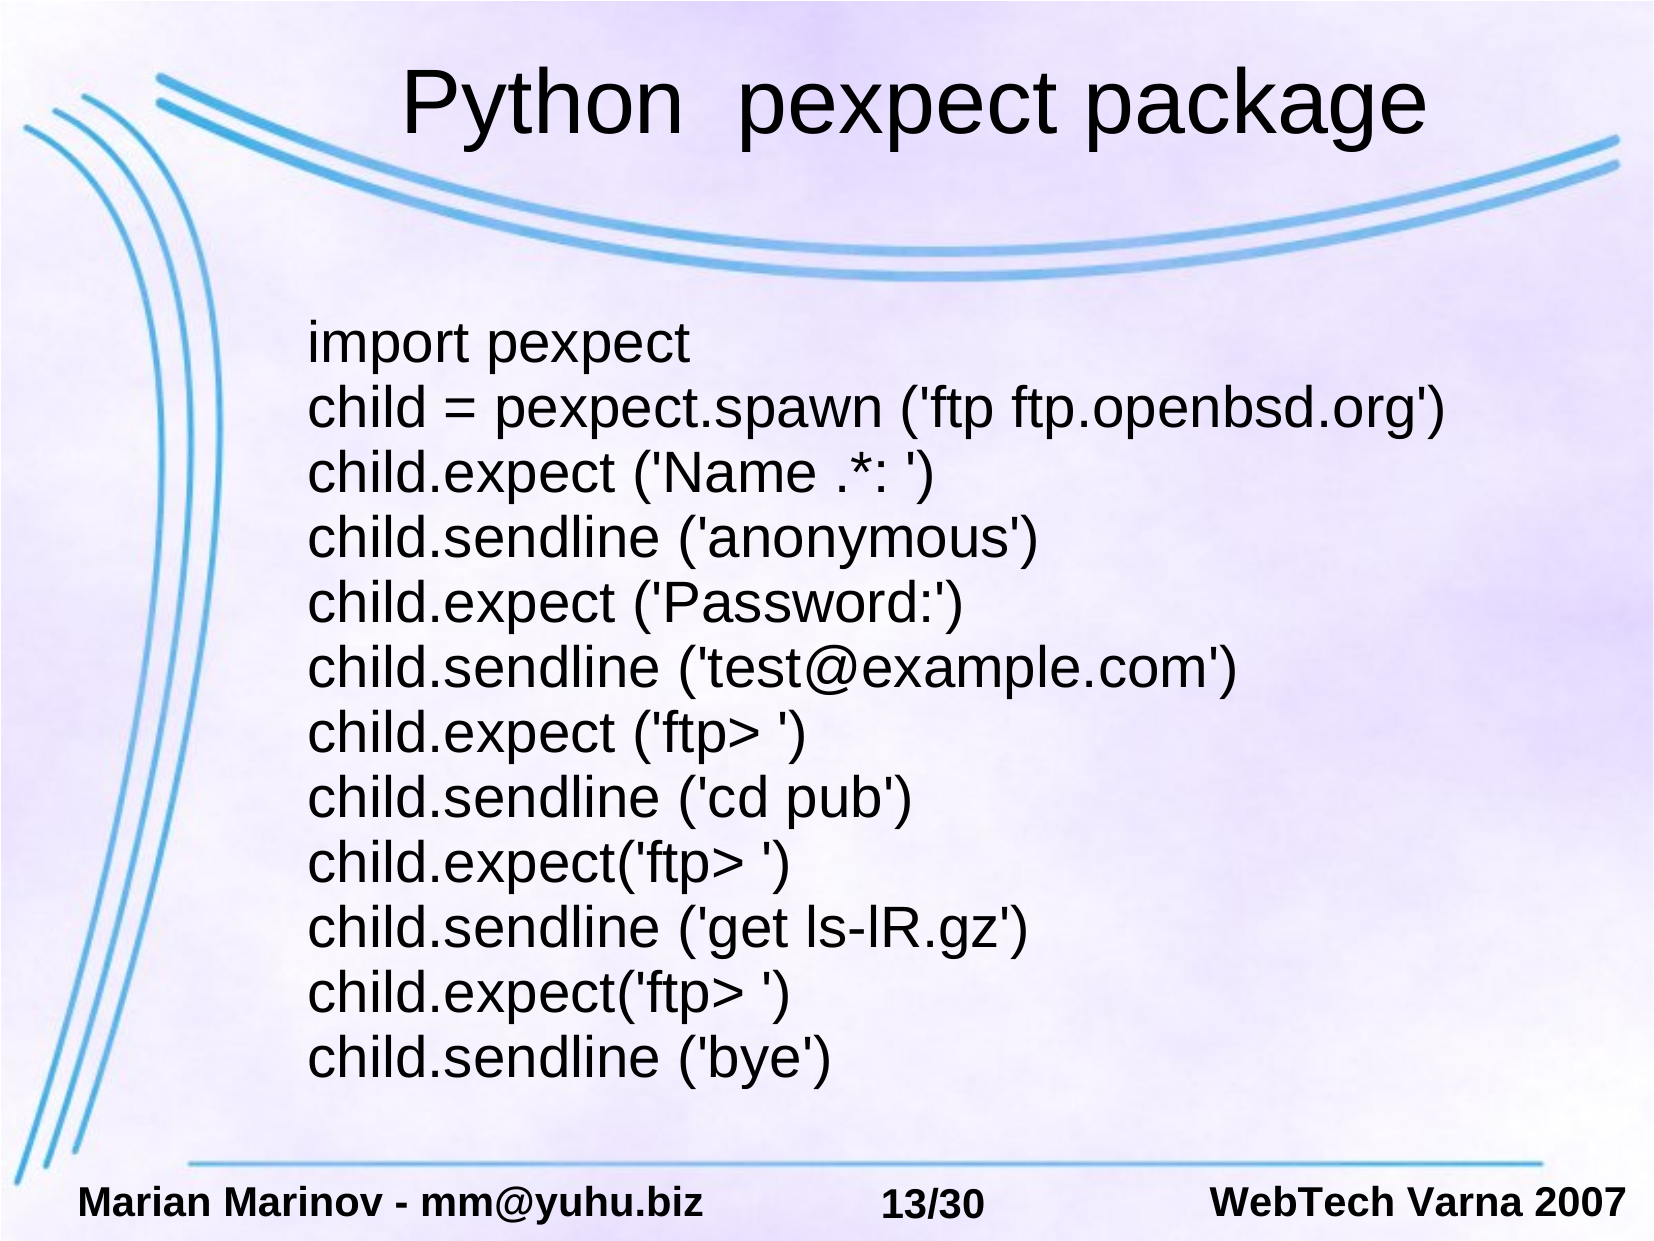

# Python pexpect package
			import pexpect
			child = pexpect.spawn ('ftp ftp.openbsd.org')
			child.expect ('Name .*: ')
			child.sendline ('anonymous')
			child.expect ('Password:')
			child.sendline ('test@example.com')
			child.expect ('ftp> ')
			child.sendline ('cd pub')
			child.expect('ftp> ')
			child.sendline ('get ls-lR.gz')
			child.expect('ftp> ')
			child.sendline ('bye')
14
Marian Marinov - mm@yuhu.biz
WebTech Varna 2007
13/30